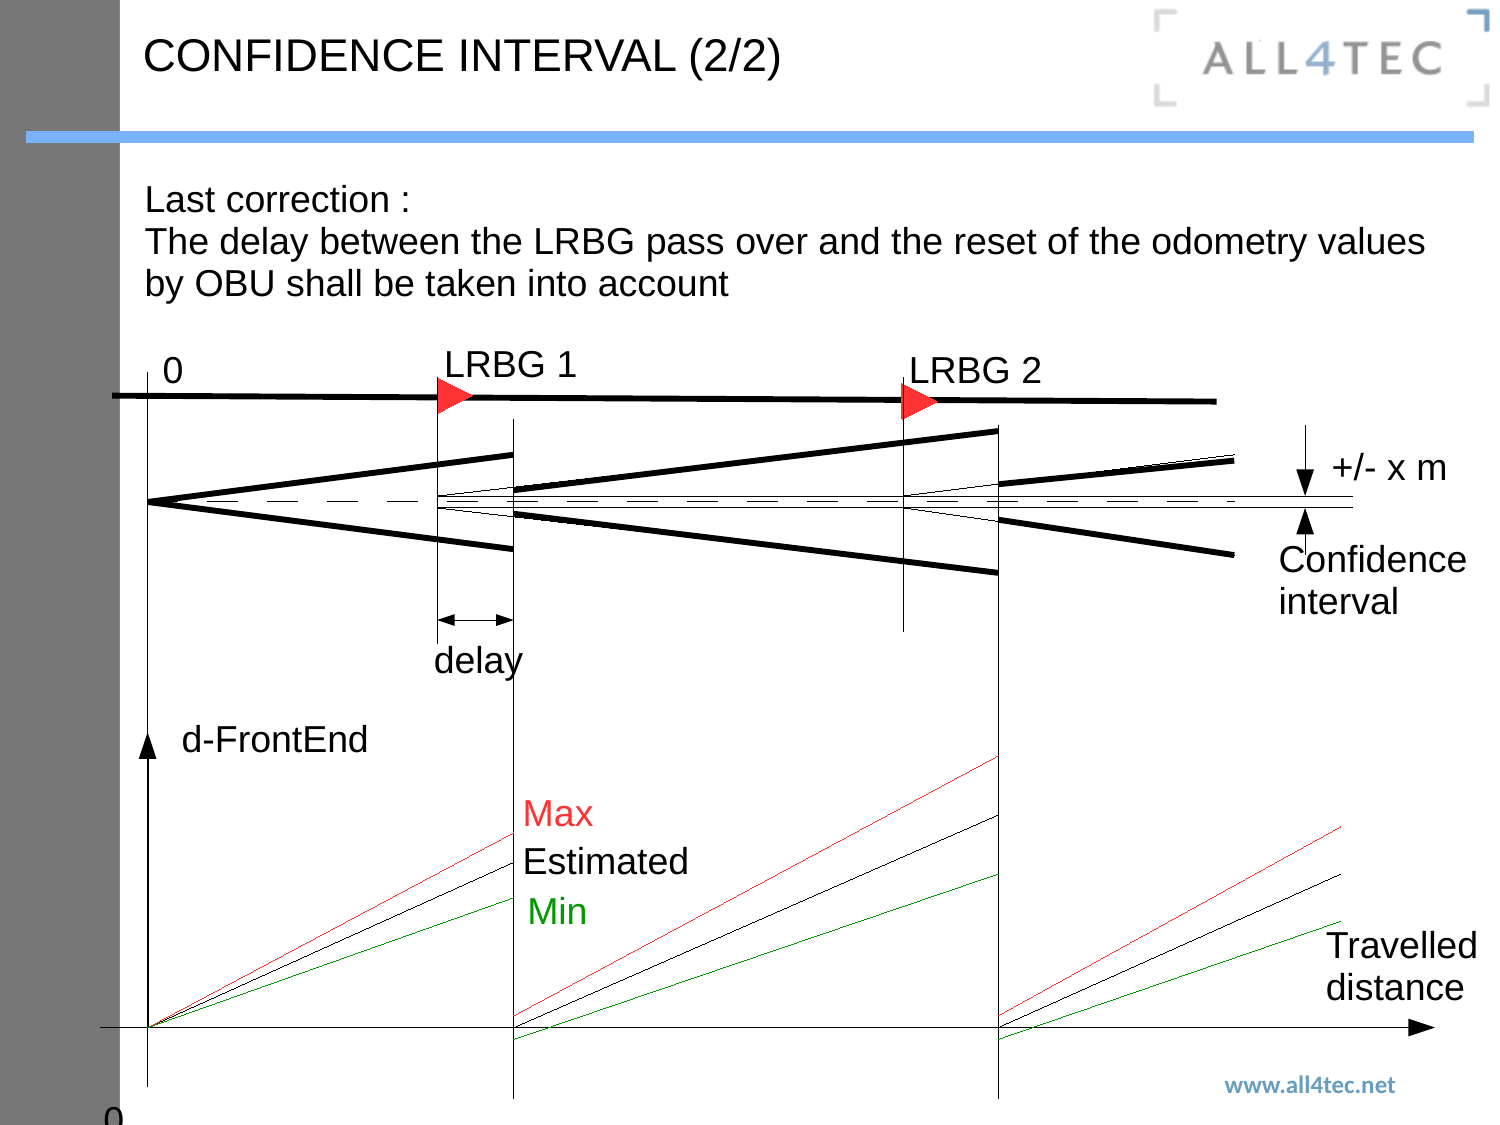

# CONFIDENCE INTERVAL (2/2)
Last correction :
The delay between the LRBG pass over and the reset of the odometry values
by OBU shall be taken into account
LRBG 1
0
LRBG 2
+/- x m
Confidence
interval
delay
d-FrontEnd
Max
Estimated
Min
Travelled
distance
0